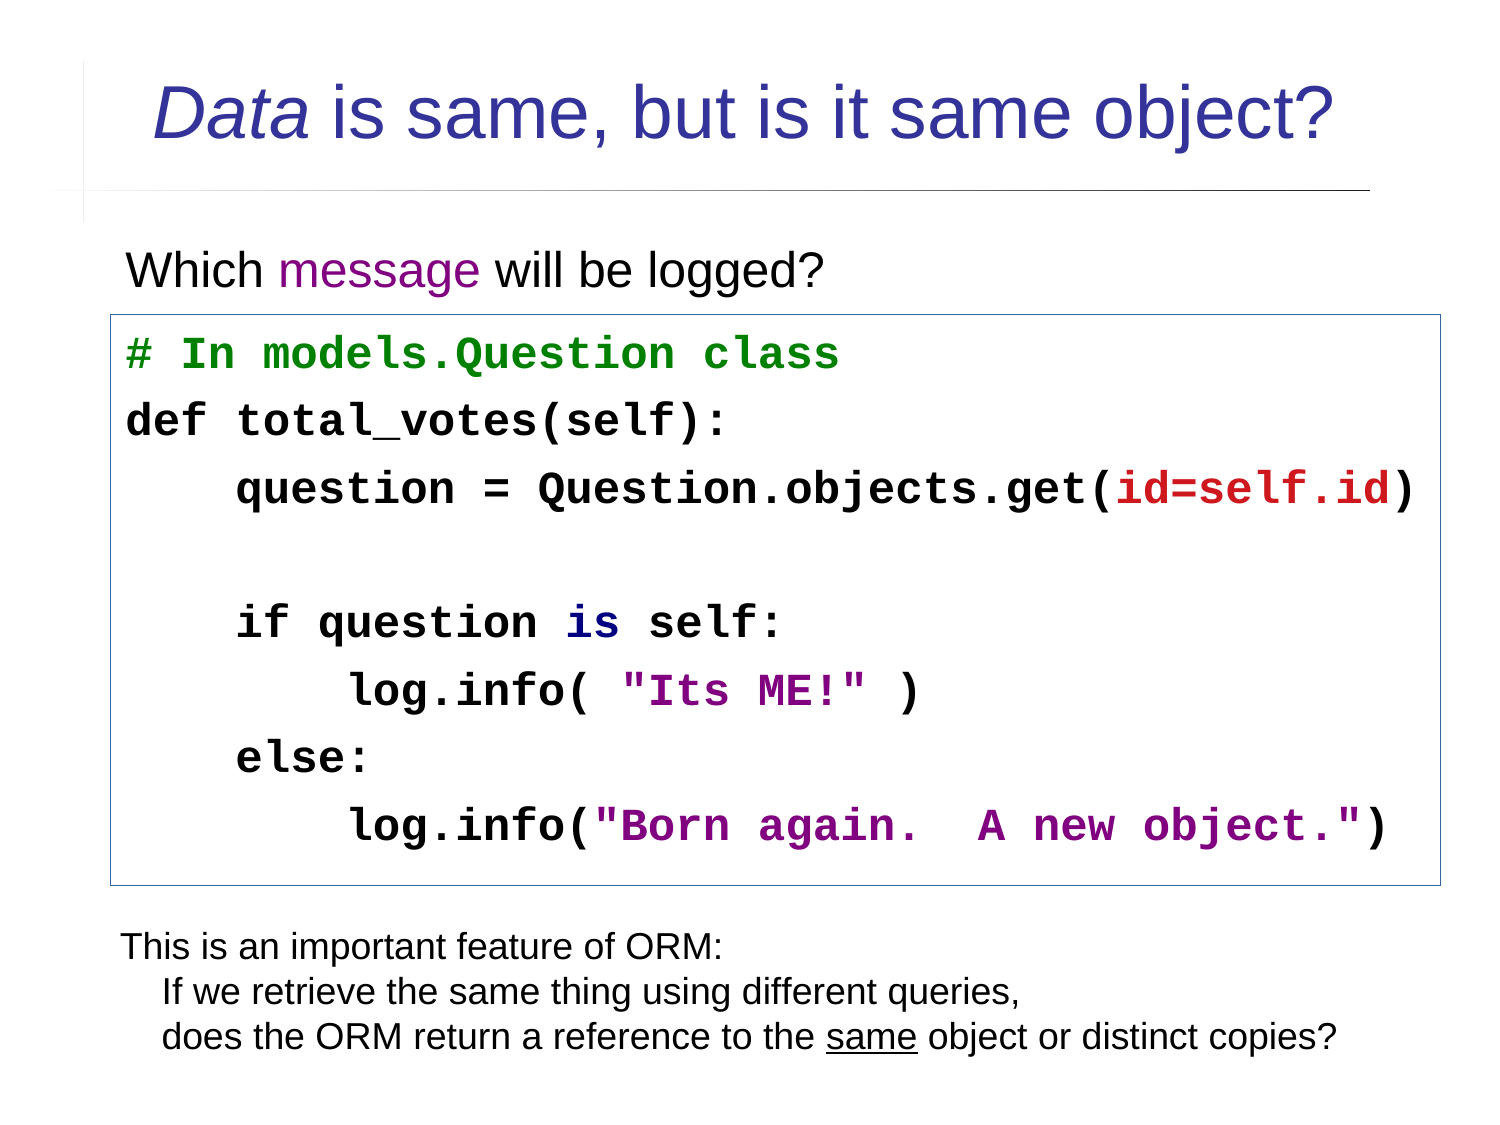

# Data is same, but is it same object?
Which message will be logged?
# In models.Question class
def total_votes(self):
 question = Question.objects.get(id=self.id)
 if question is self:
 log.info( "Its ME!" )
 else:
 log.info("Born again. A new object.")
This is an important feature of ORM:
 If we retrieve the same thing using different queries,
 does the ORM return a reference to the same object or distinct copies?